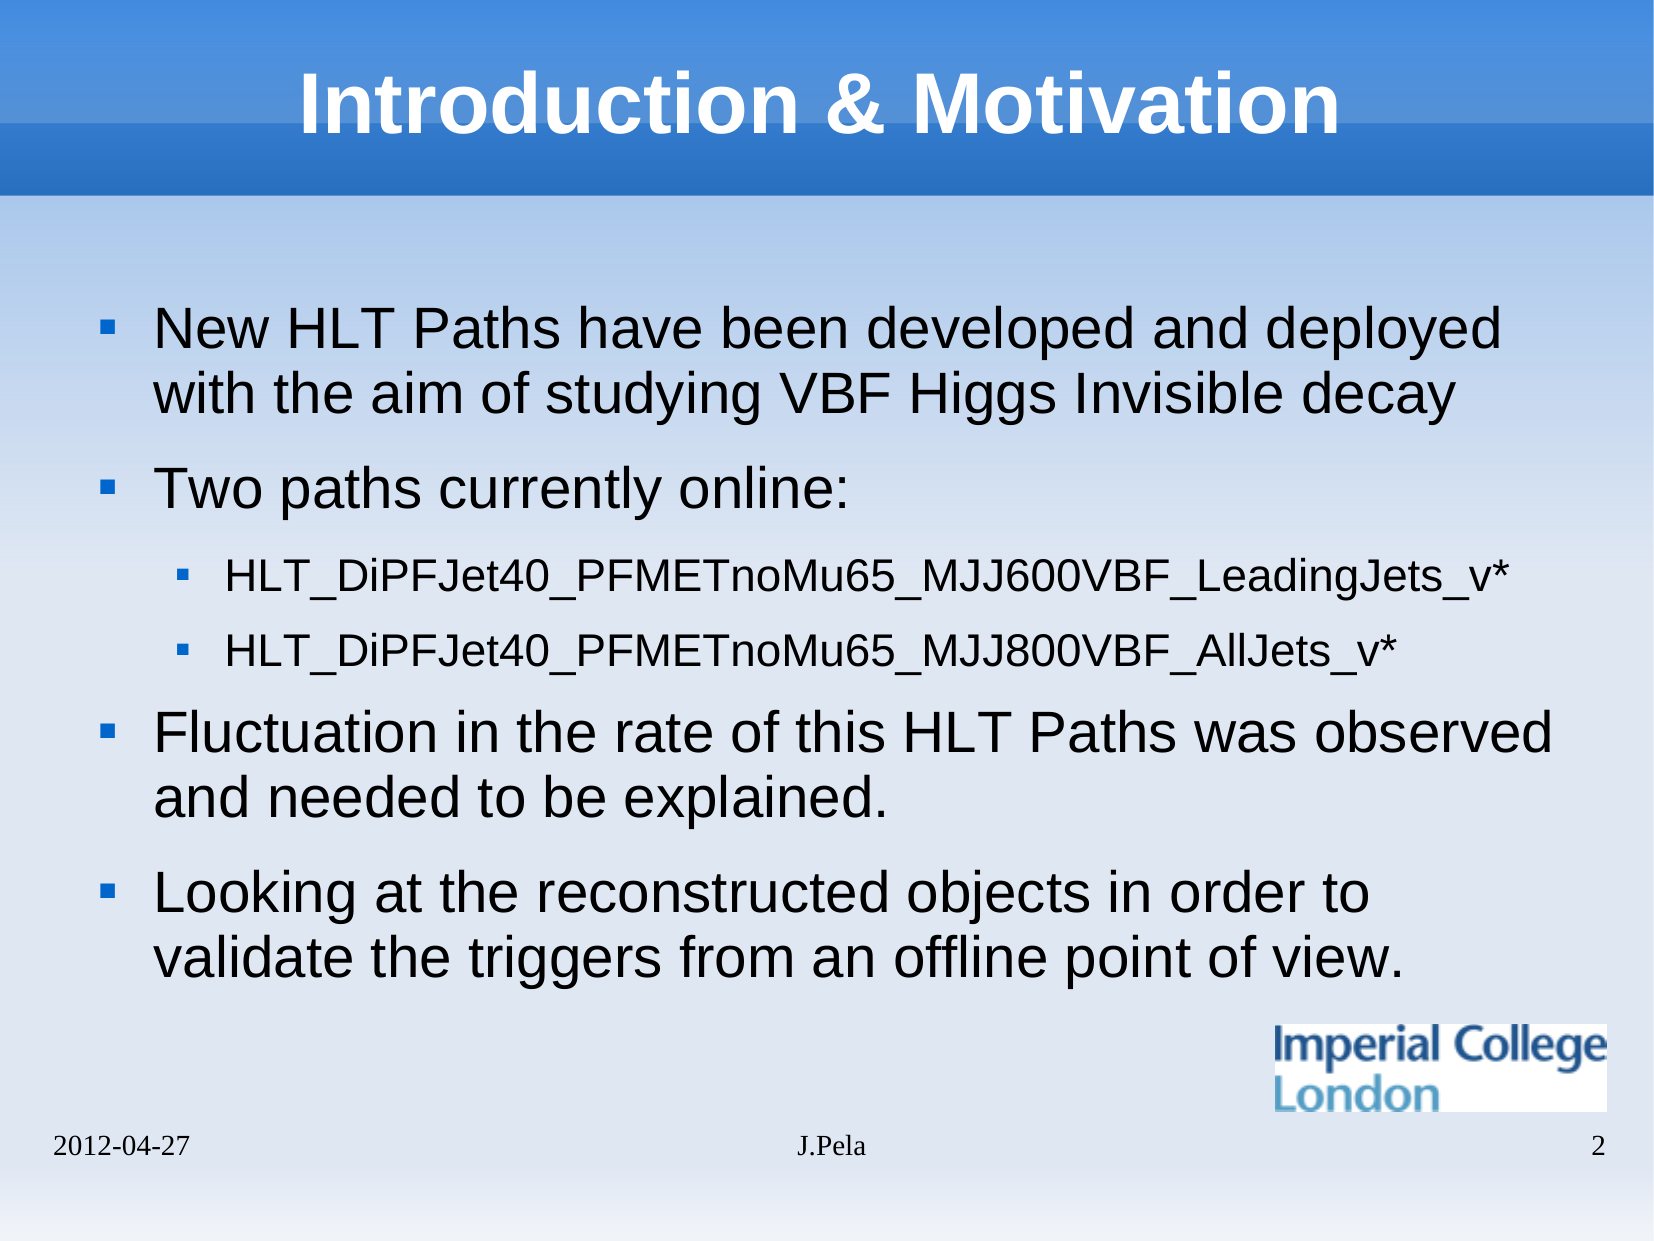

# Introduction & Motivation
New HLT Paths have been developed and deployed with the aim of studying VBF Higgs Invisible decay
Two paths currently online:
HLT_DiPFJet40_PFMETnoMu65_MJJ600VBF_LeadingJets_v*
HLT_DiPFJet40_PFMETnoMu65_MJJ800VBF_AllJets_v*
Fluctuation in the rate of this HLT Paths was observed and needed to be explained.
Looking at the reconstructed objects in order to validate the triggers from an offline point of view.
2012-04-27
J.Pela
2